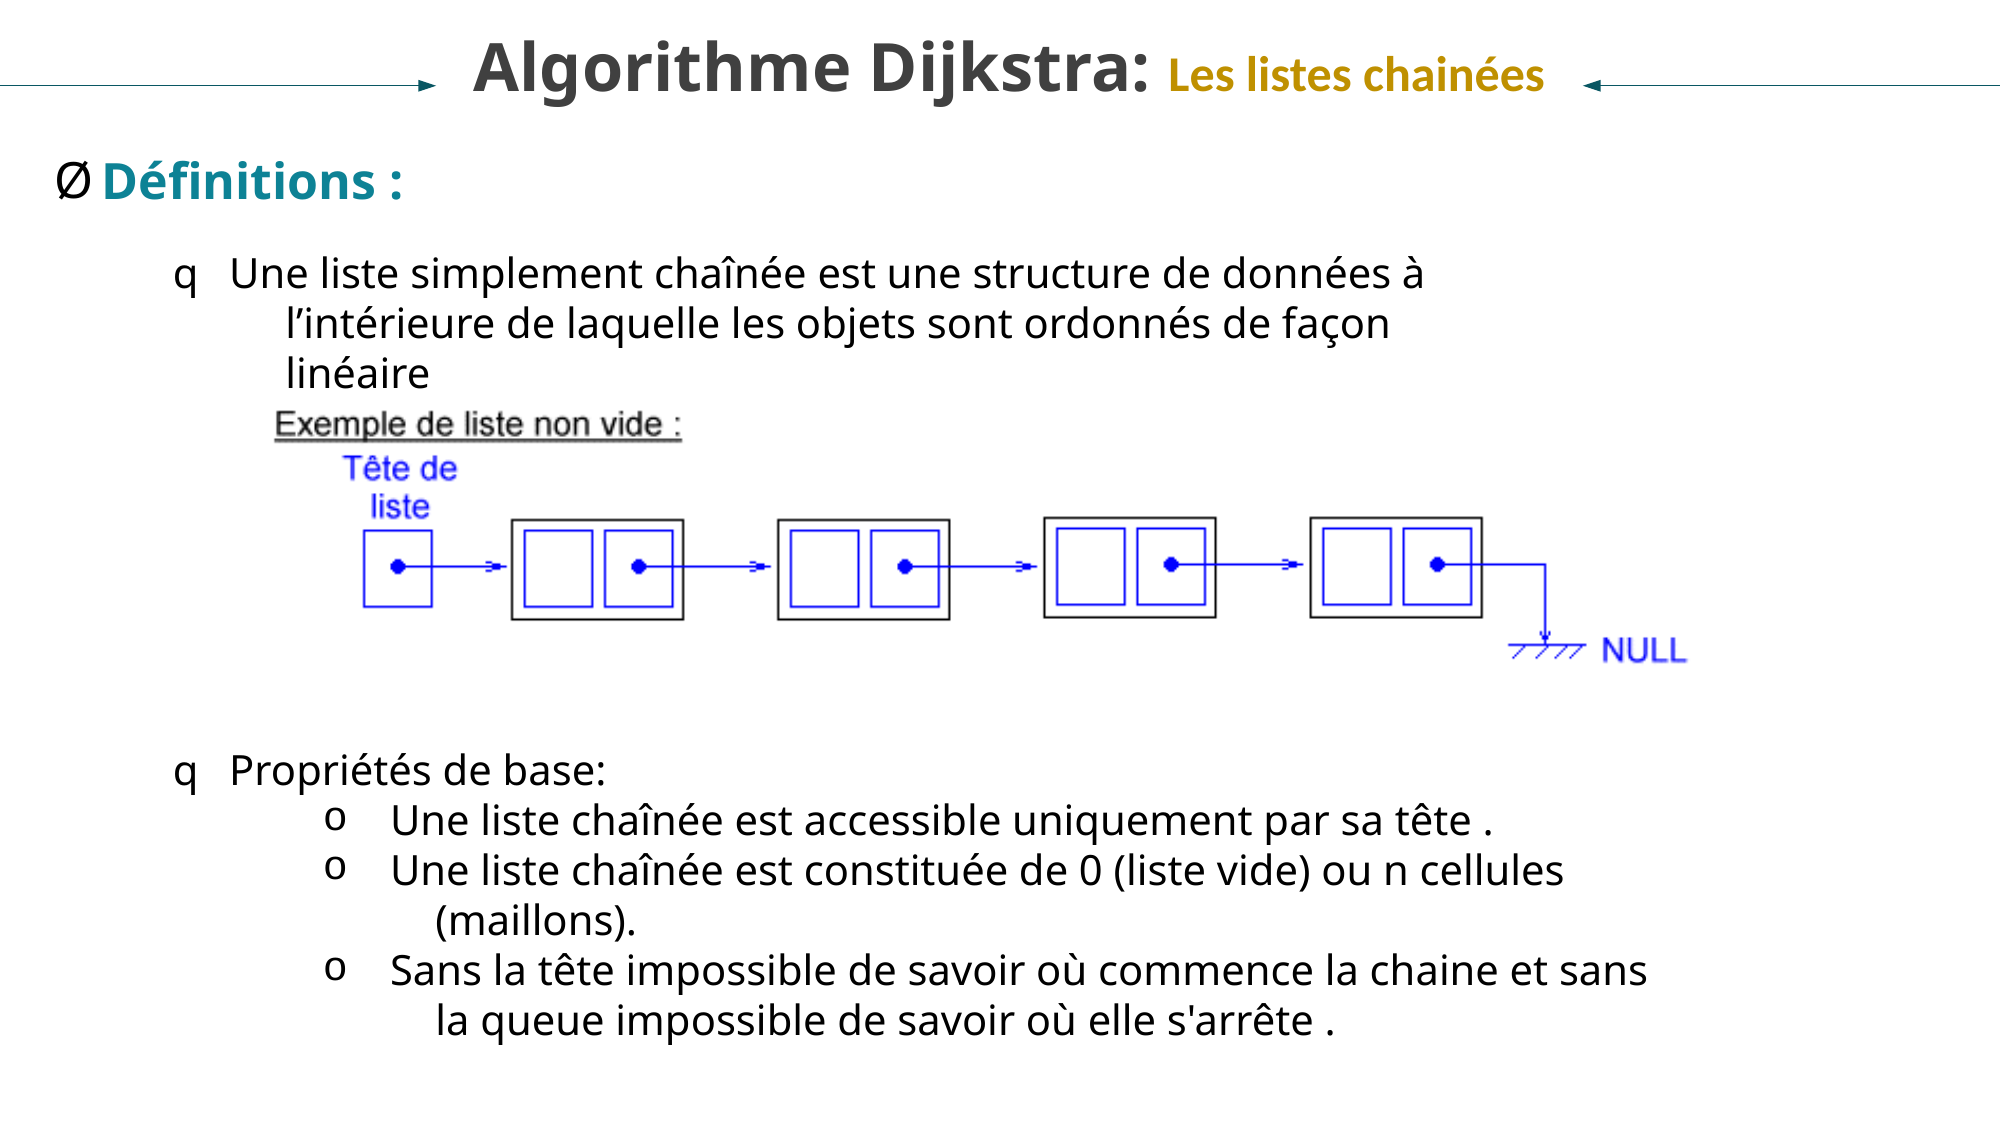

Algorithme Dijkstra: Les listes chainées
# Analyse du projet : diapositive 3
Définitions :
Une liste simplement chaînée est une structure de données à l’intérieure de laquelle les objets sont ordonnés de façon linéaire
Propriétés de base:
 Une liste chaînée est accessible uniquement par sa tête .
 Une liste chaînée est constituée de 0 (liste vide) ou n cellules (maillons).
 Sans la tête impossible de savoir où commence la chaine et sans la queue impossible de savoir où elle s'arrête .